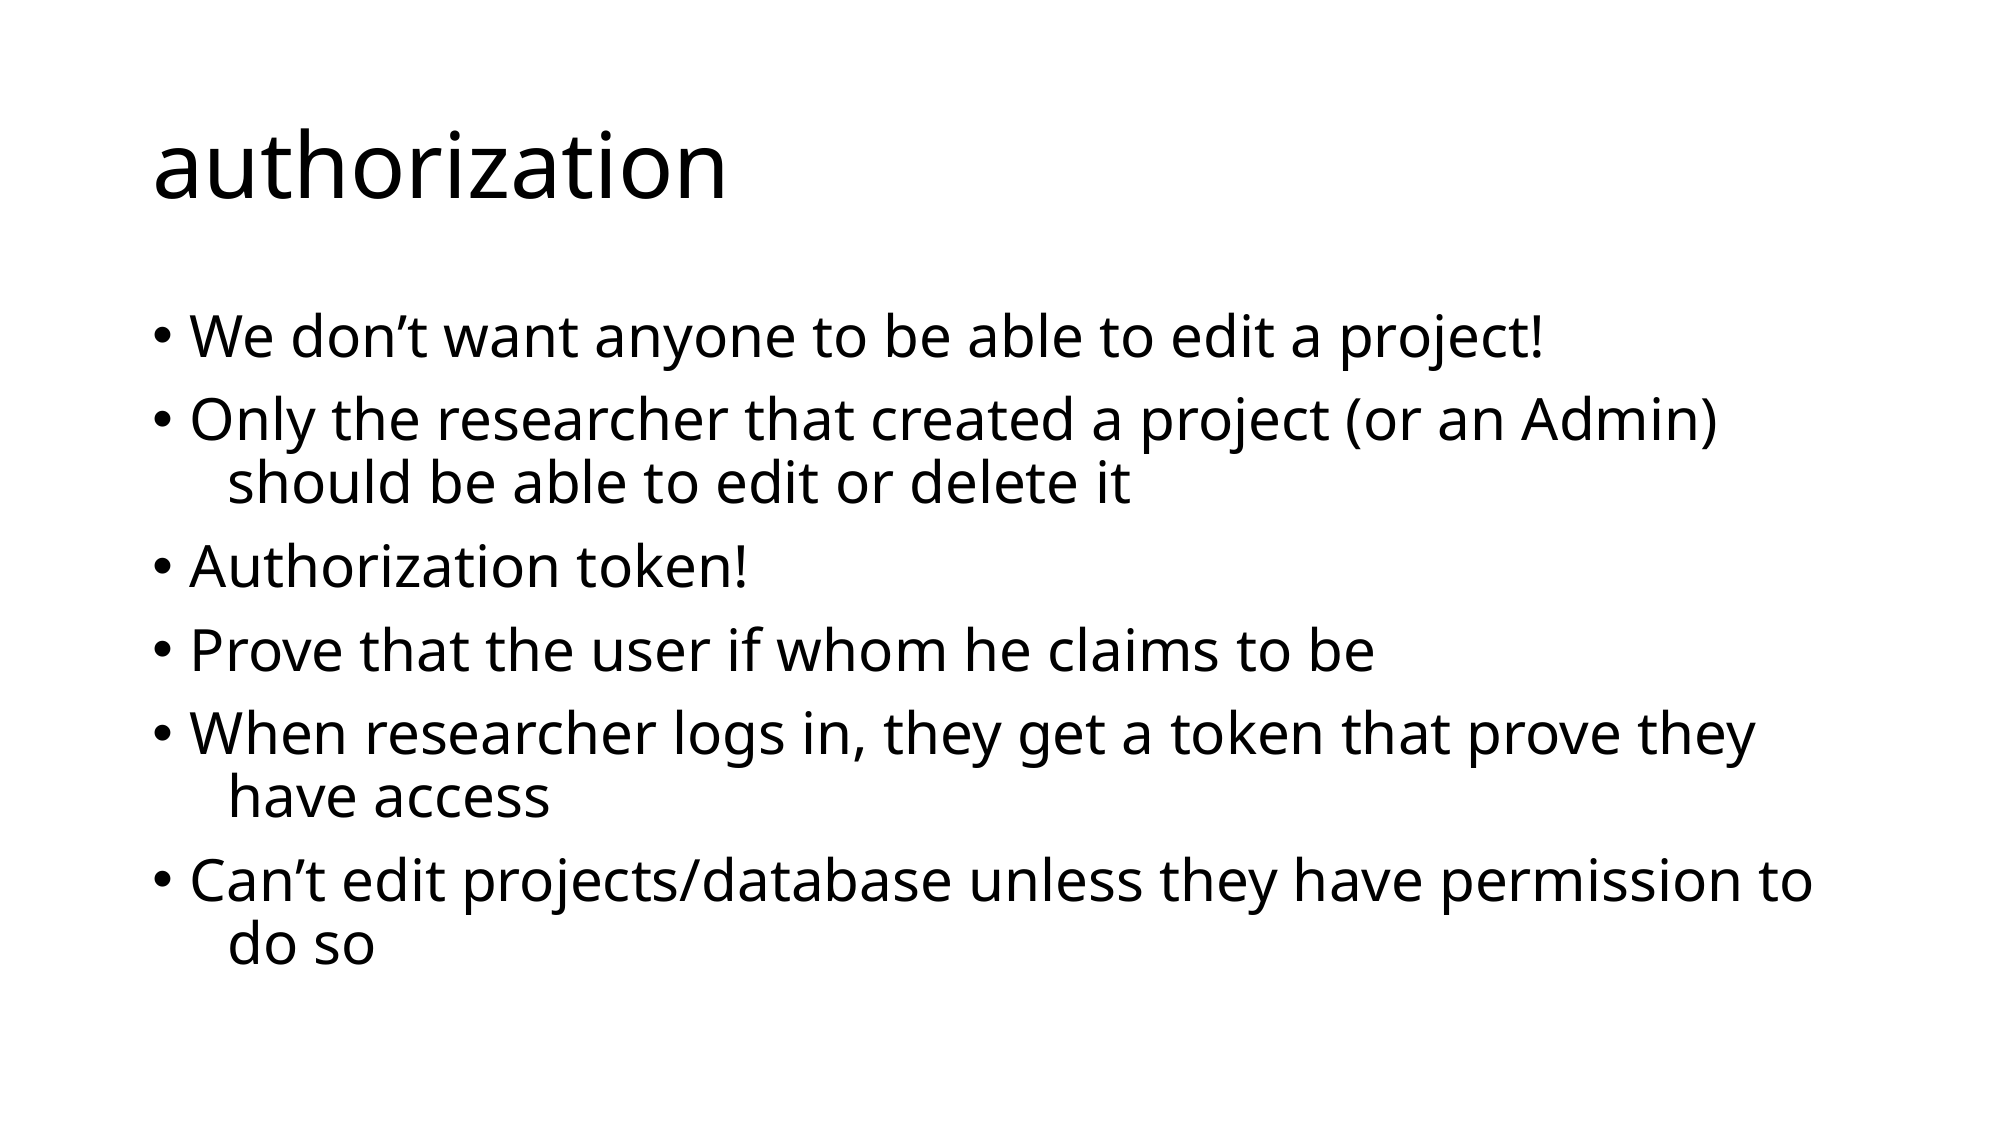

# authorization
We don’t want anyone to be able to edit a project!
Only the researcher that created a project (or an Admin) should be able to edit or delete it
Authorization token!
Prove that the user if whom he claims to be
When researcher logs in, they get a token that prove they have access
Can’t edit projects/database unless they have permission to do so